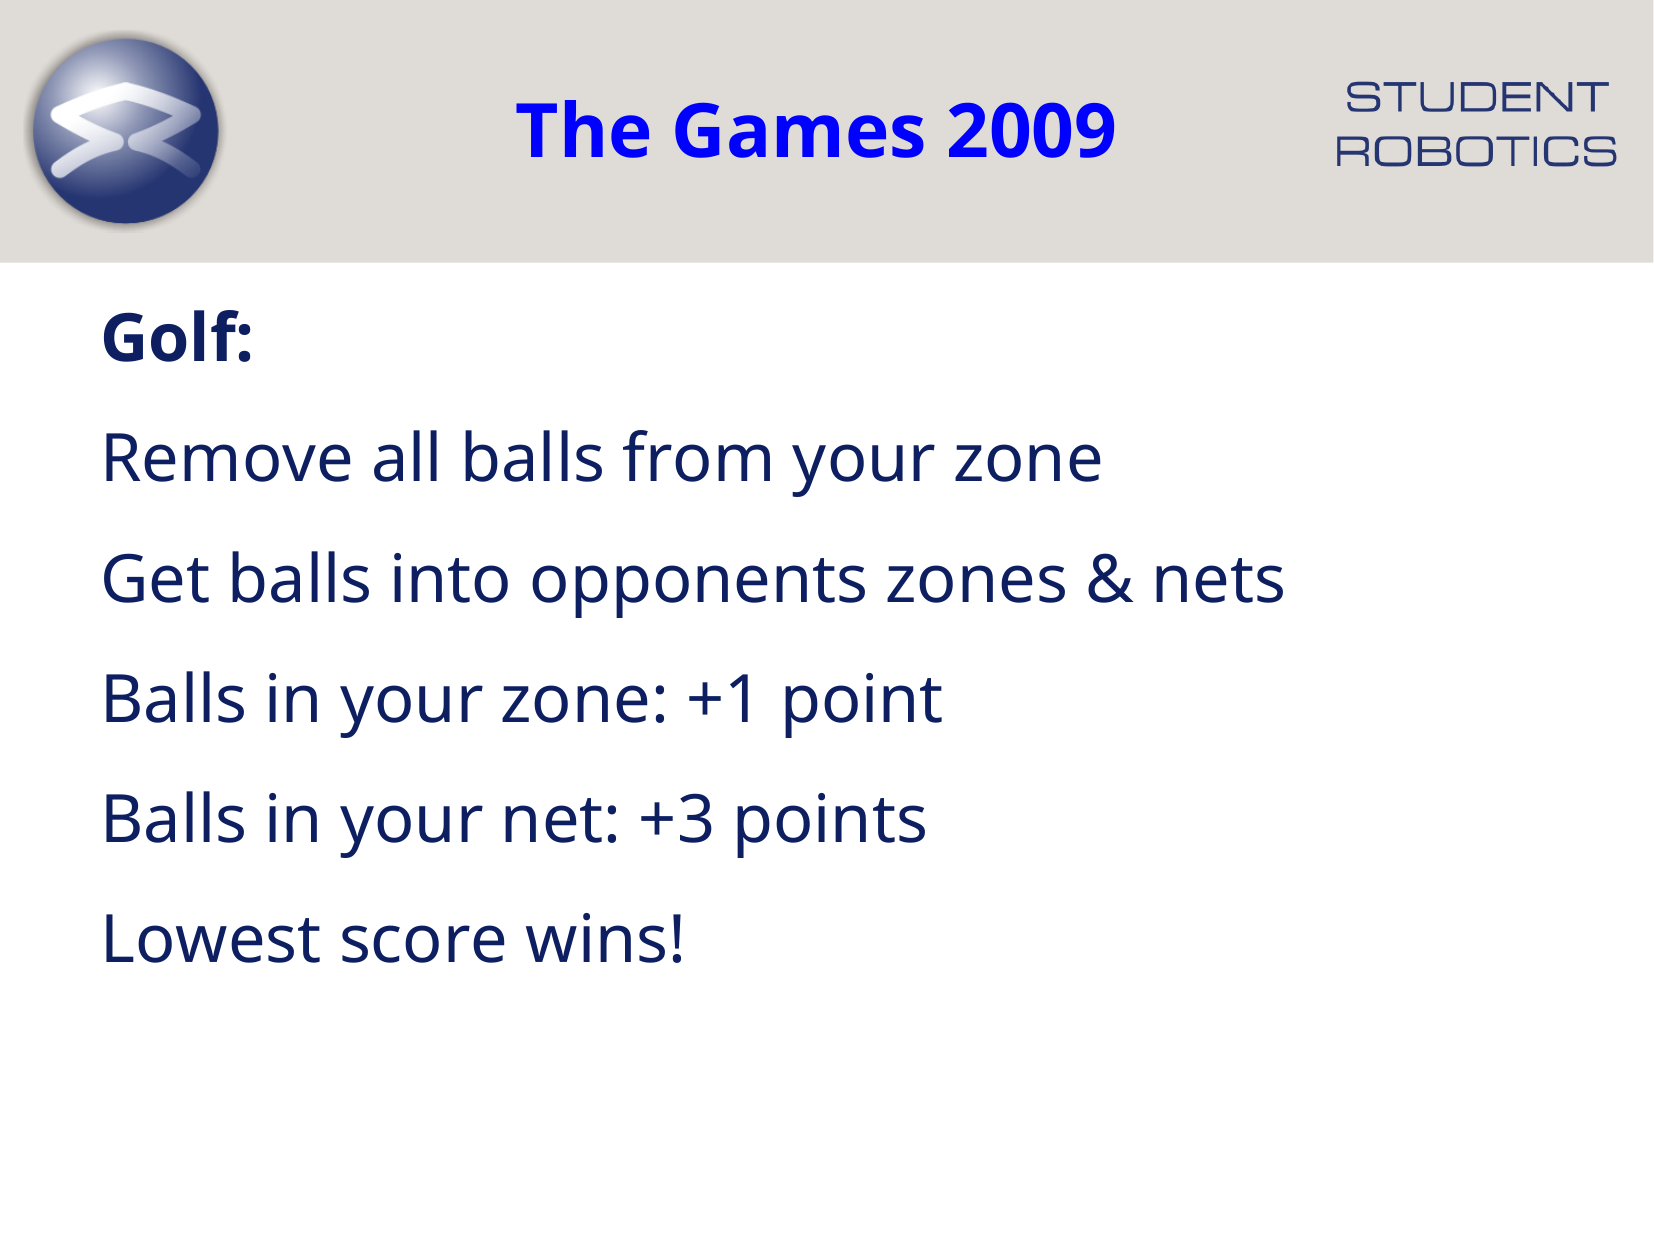

# The Games 2009
Golf:
Remove all balls from your zone
Get balls into opponents zones & nets
Balls in your zone: +1 point
Balls in your net: +3 points
Lowest score wins!